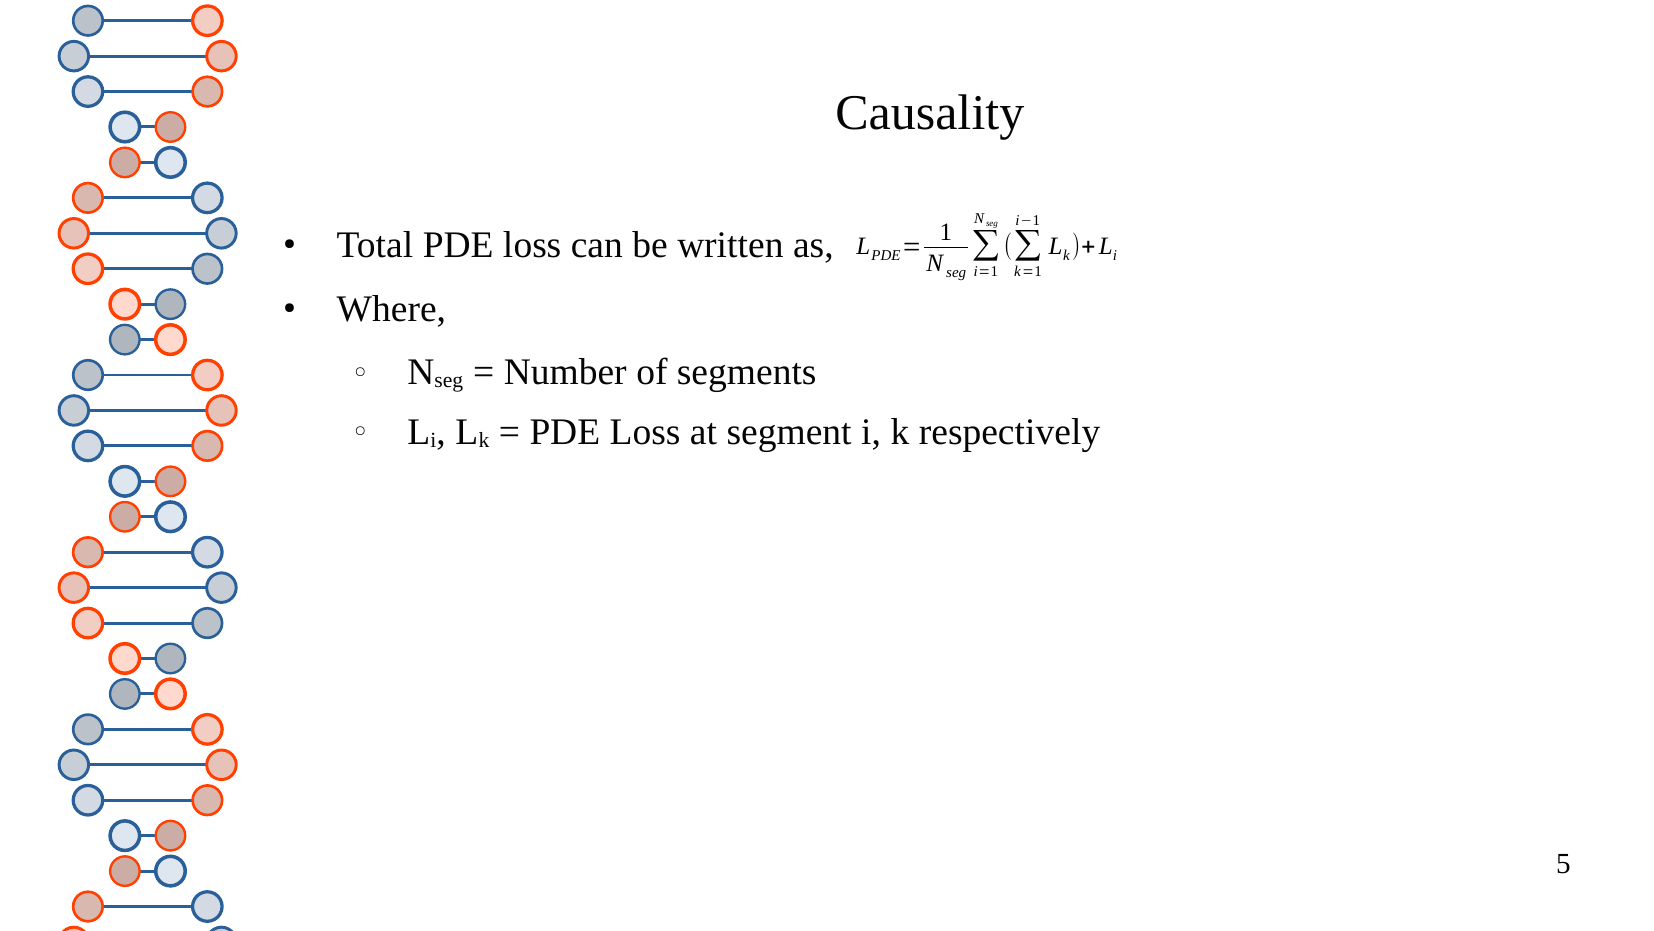

# Causality
Total PDE loss can be written as,
Where,
Nseg = Number of segments
Li, Lk = PDE Loss at segment i, k respectively
5